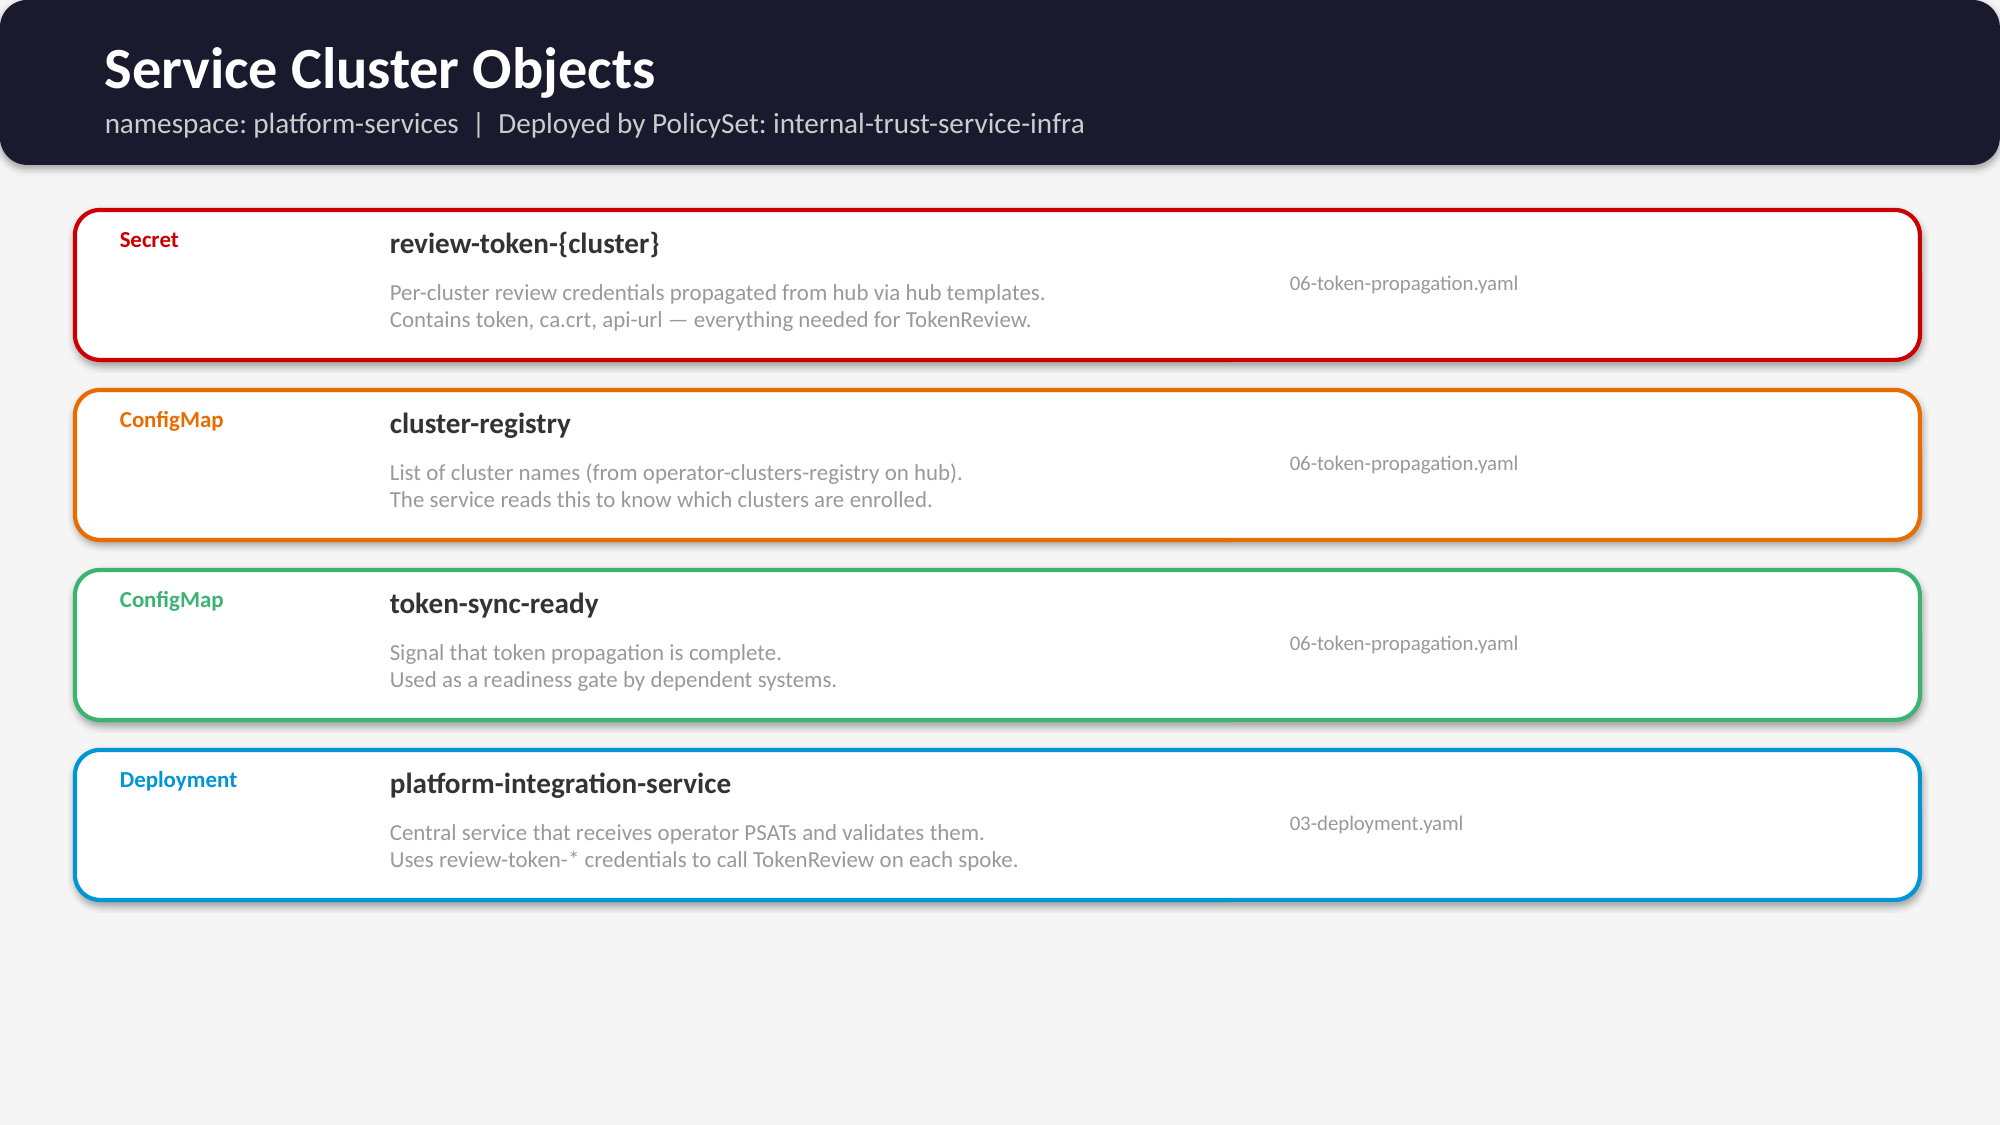

Service Cluster Objects
namespace: platform-services | Deployed by PolicySet: internal-trust-service-infra
Secret
review-token-{cluster}
06-token-propagation.yaml
Per-cluster review credentials propagated from hub via hub templates.
Contains token, ca.crt, api-url — everything needed for TokenReview.
ConfigMap
cluster-registry
06-token-propagation.yaml
List of cluster names (from operator-clusters-registry on hub).
The service reads this to know which clusters are enrolled.
ConfigMap
token-sync-ready
06-token-propagation.yaml
Signal that token propagation is complete.
Used as a readiness gate by dependent systems.
Deployment
platform-integration-service
03-deployment.yaml
Central service that receives operator PSATs and validates them.
Uses review-token-* credentials to call TokenReview on each spoke.